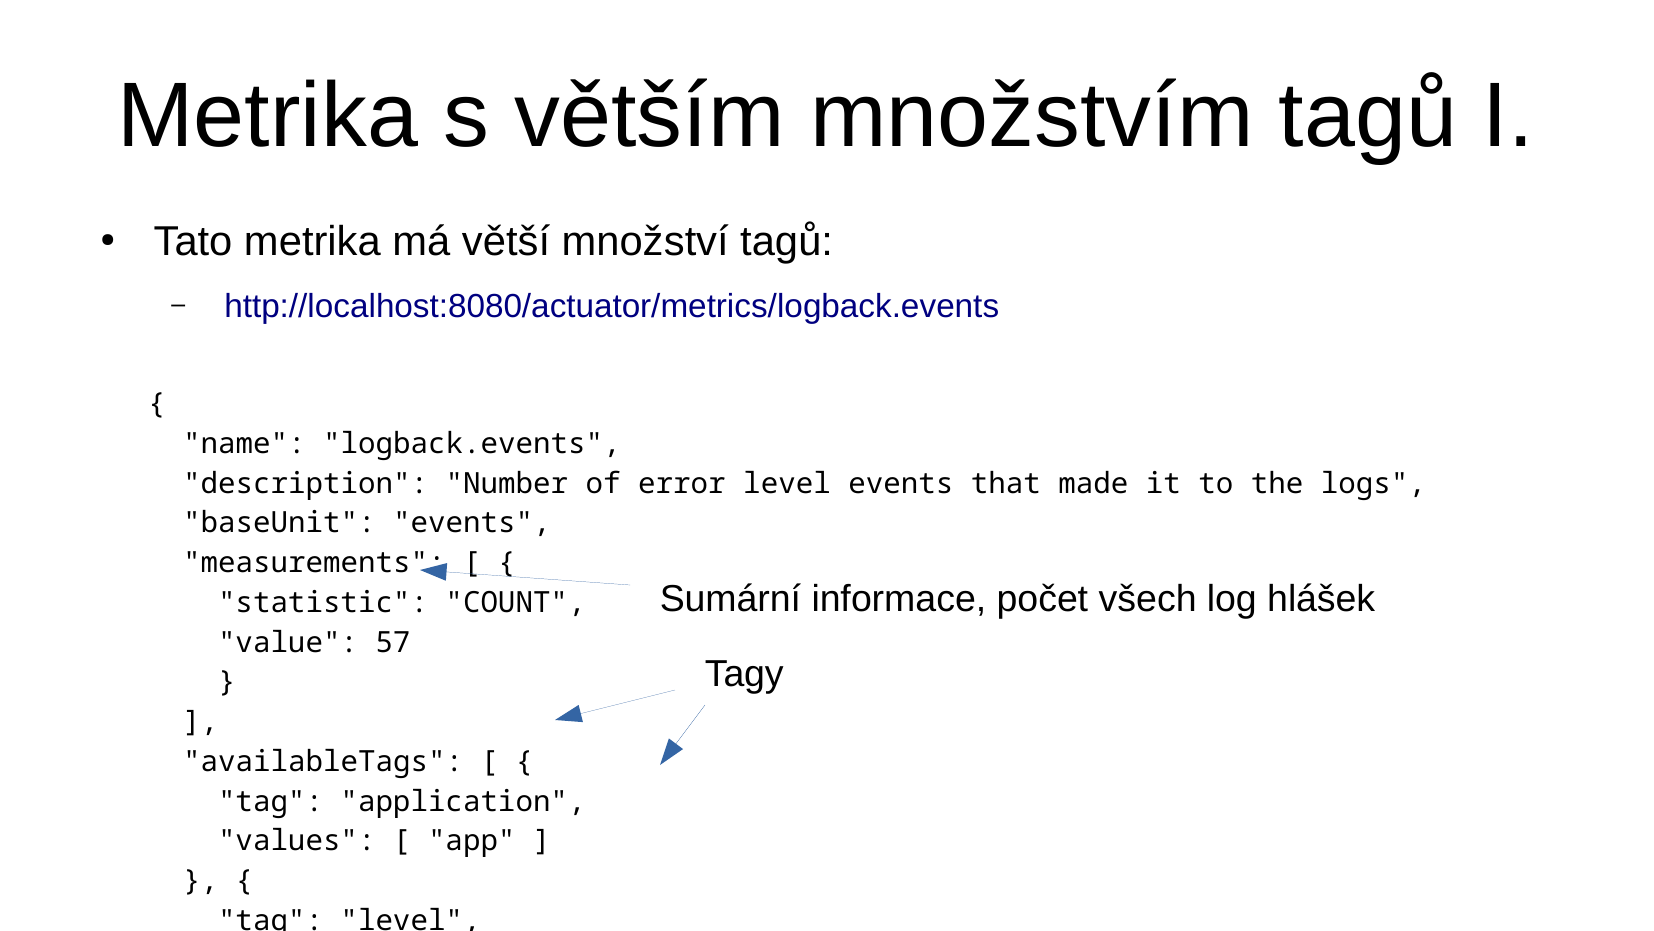

# Metrika s větším množstvím tagů I.
Tato metrika má větší množství tagů:
http://localhost:8080/actuator/metrics/logback.events
{
 "name": "logback.events",
 "description": "Number of error level events that made it to the logs",
 "baseUnit": "events",
 "measurements": [ {
 "statistic": "COUNT",
 "value": 57
 }
 ],
 "availableTags": [ {
 "tag": "application",
 "values": [ "app" ]
 }, {
 "tag": "level",
 "values": [ "warn", "trace", "debug", "error", "info" ]
} ] }
Sumární informace, počet všech log hlášek
Tagy